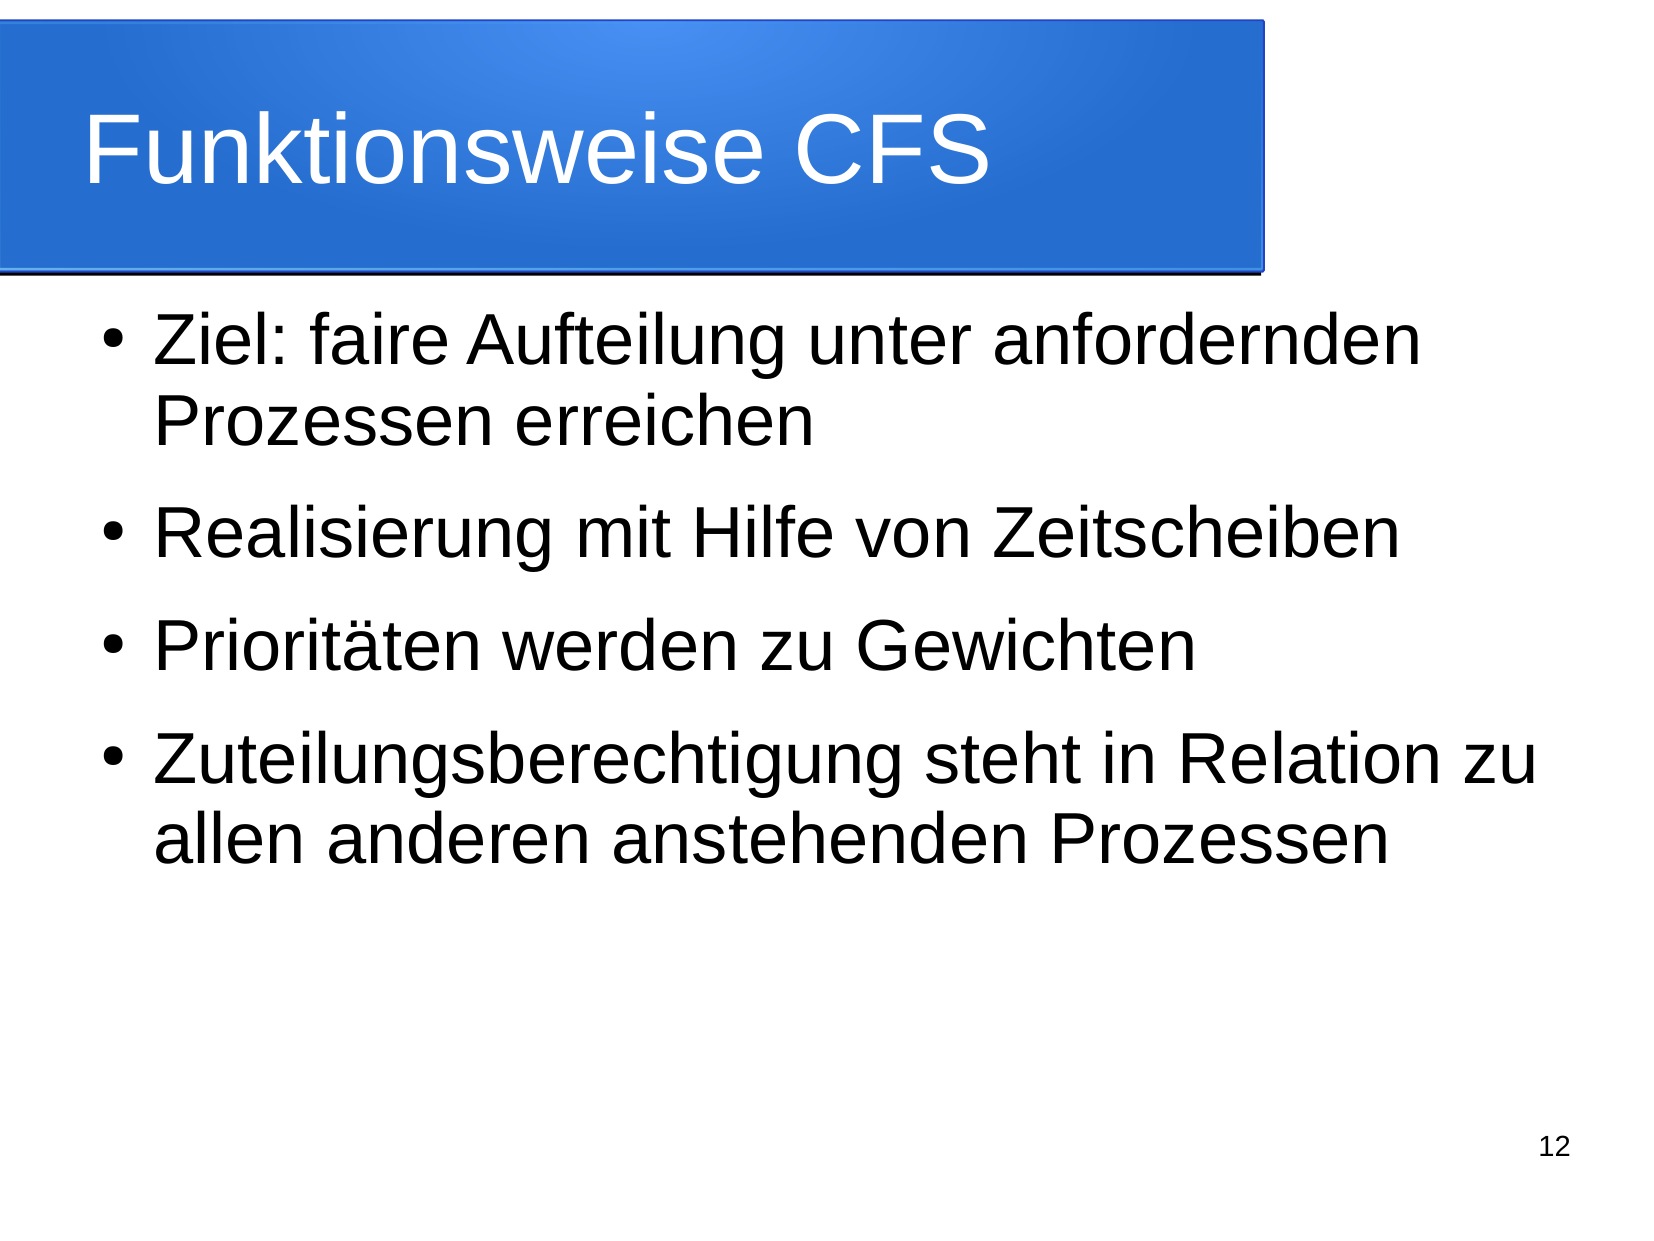

# Funktionsweise CFS
Ziel: faire Aufteilung unter anfordernden Prozessen erreichen
Realisierung mit Hilfe von Zeitscheiben
Prioritäten werden zu Gewichten
Zuteilungsberechtigung steht in Relation zu allen anderen anstehenden Prozessen
12